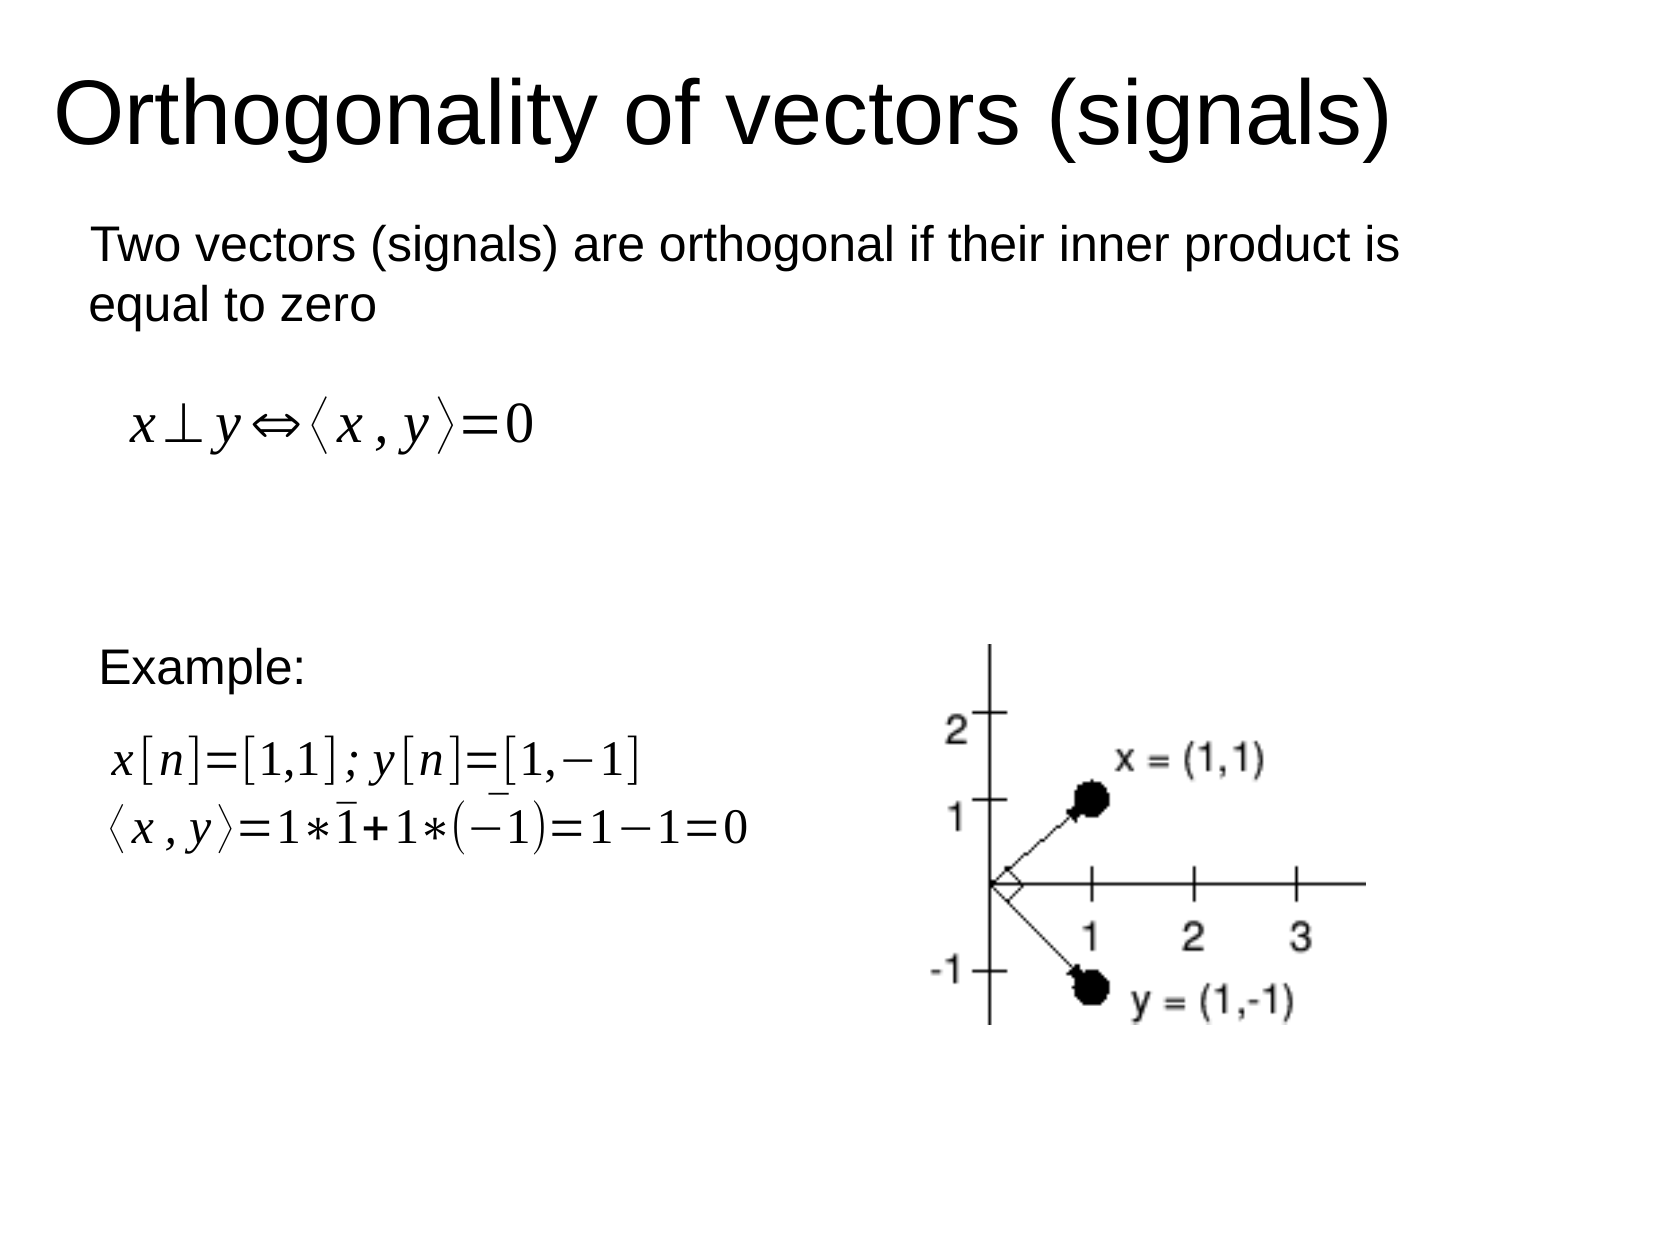

# Orthogonality of vectors (signals)
Two vectors (signals) are orthogonal if their inner product is
 equal to zero
Example: